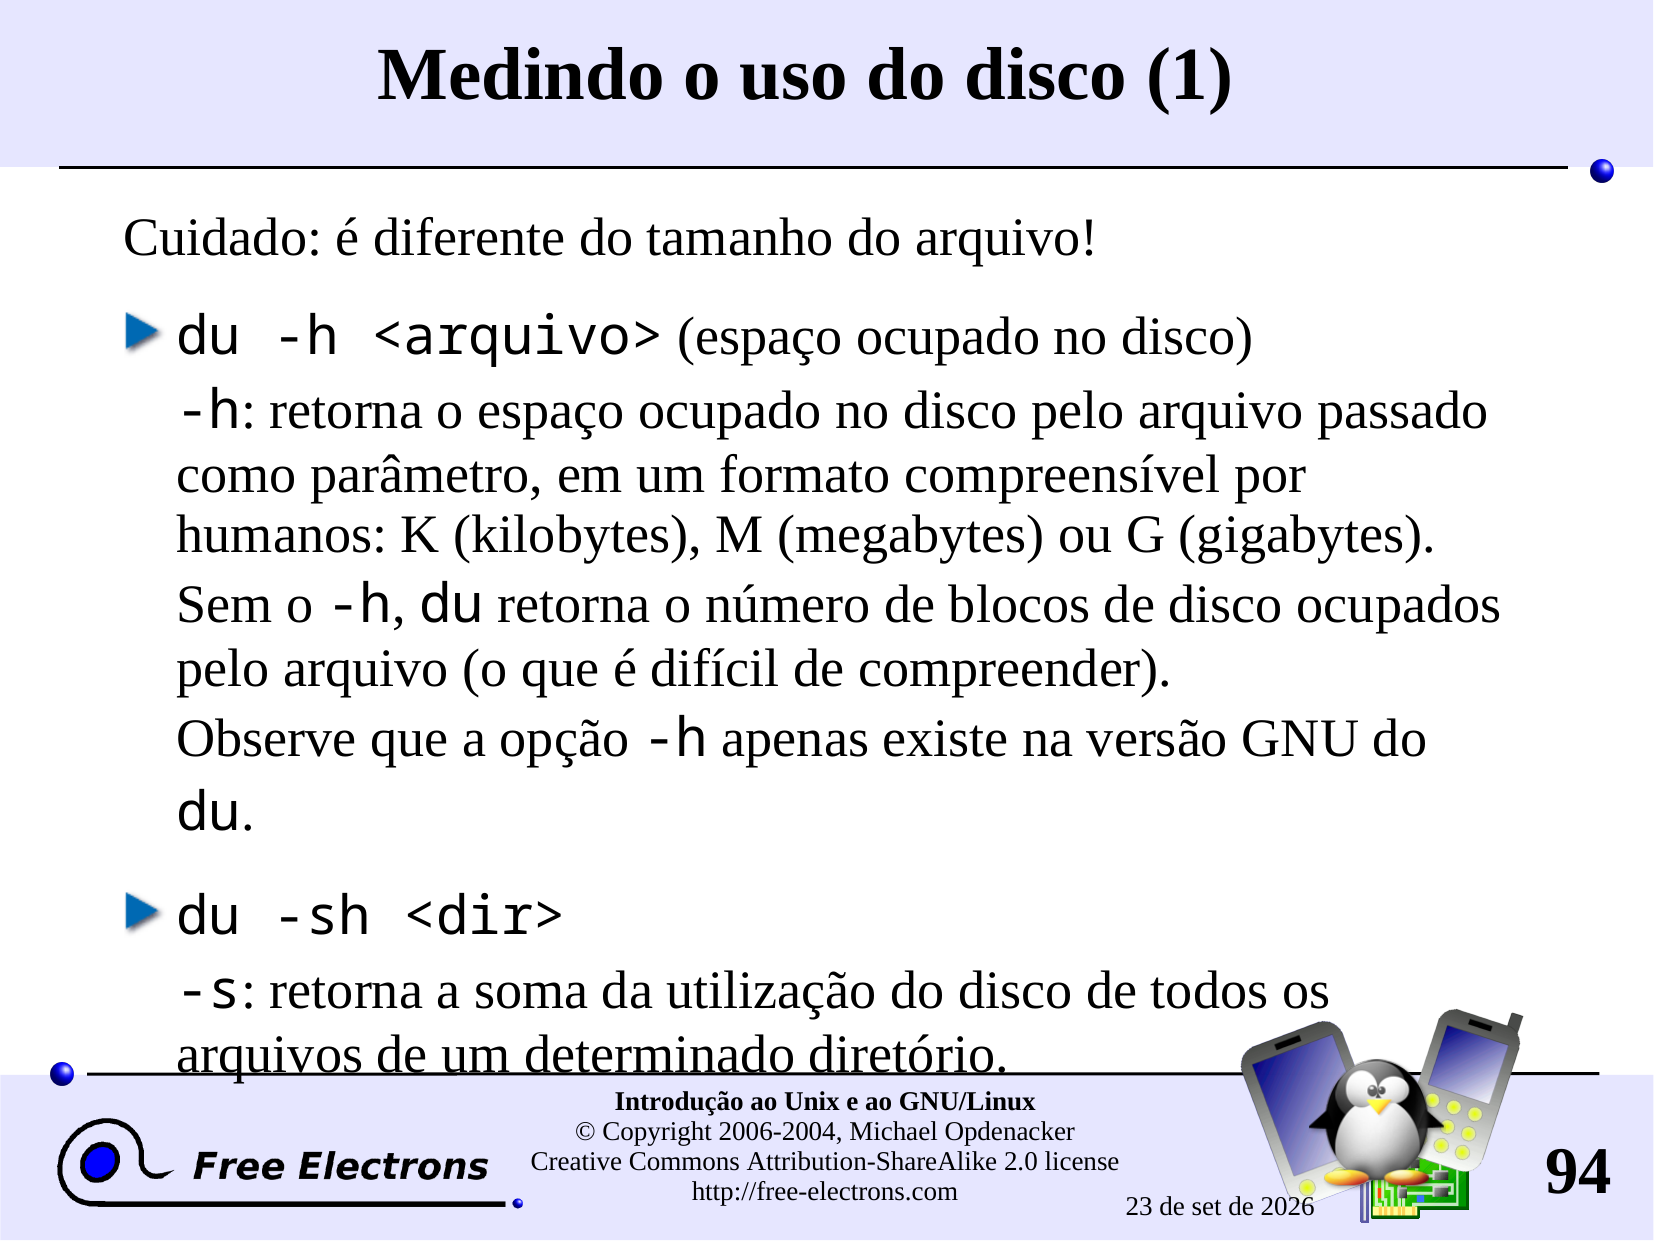

# Medindo o uso do disco (1)
Cuidado: é diferente do tamanho do arquivo!
du -h <arquivo> (espaço ocupado no disco)
-h: retorna o espaço ocupado no disco pelo arquivo passado como parâmetro, em um formato compreensível por humanos: K (kilobytes), M (megabytes) ou G (gigabytes). Sem o -h, du retorna o número de blocos de disco ocupados pelo arquivo (o que é difícil de compreender).
Observe que a opção -h apenas existe na versão GNU do du.
du -sh <dir>
-s: retorna a soma da utilização do disco de todos os arquivos de um determinado diretório.